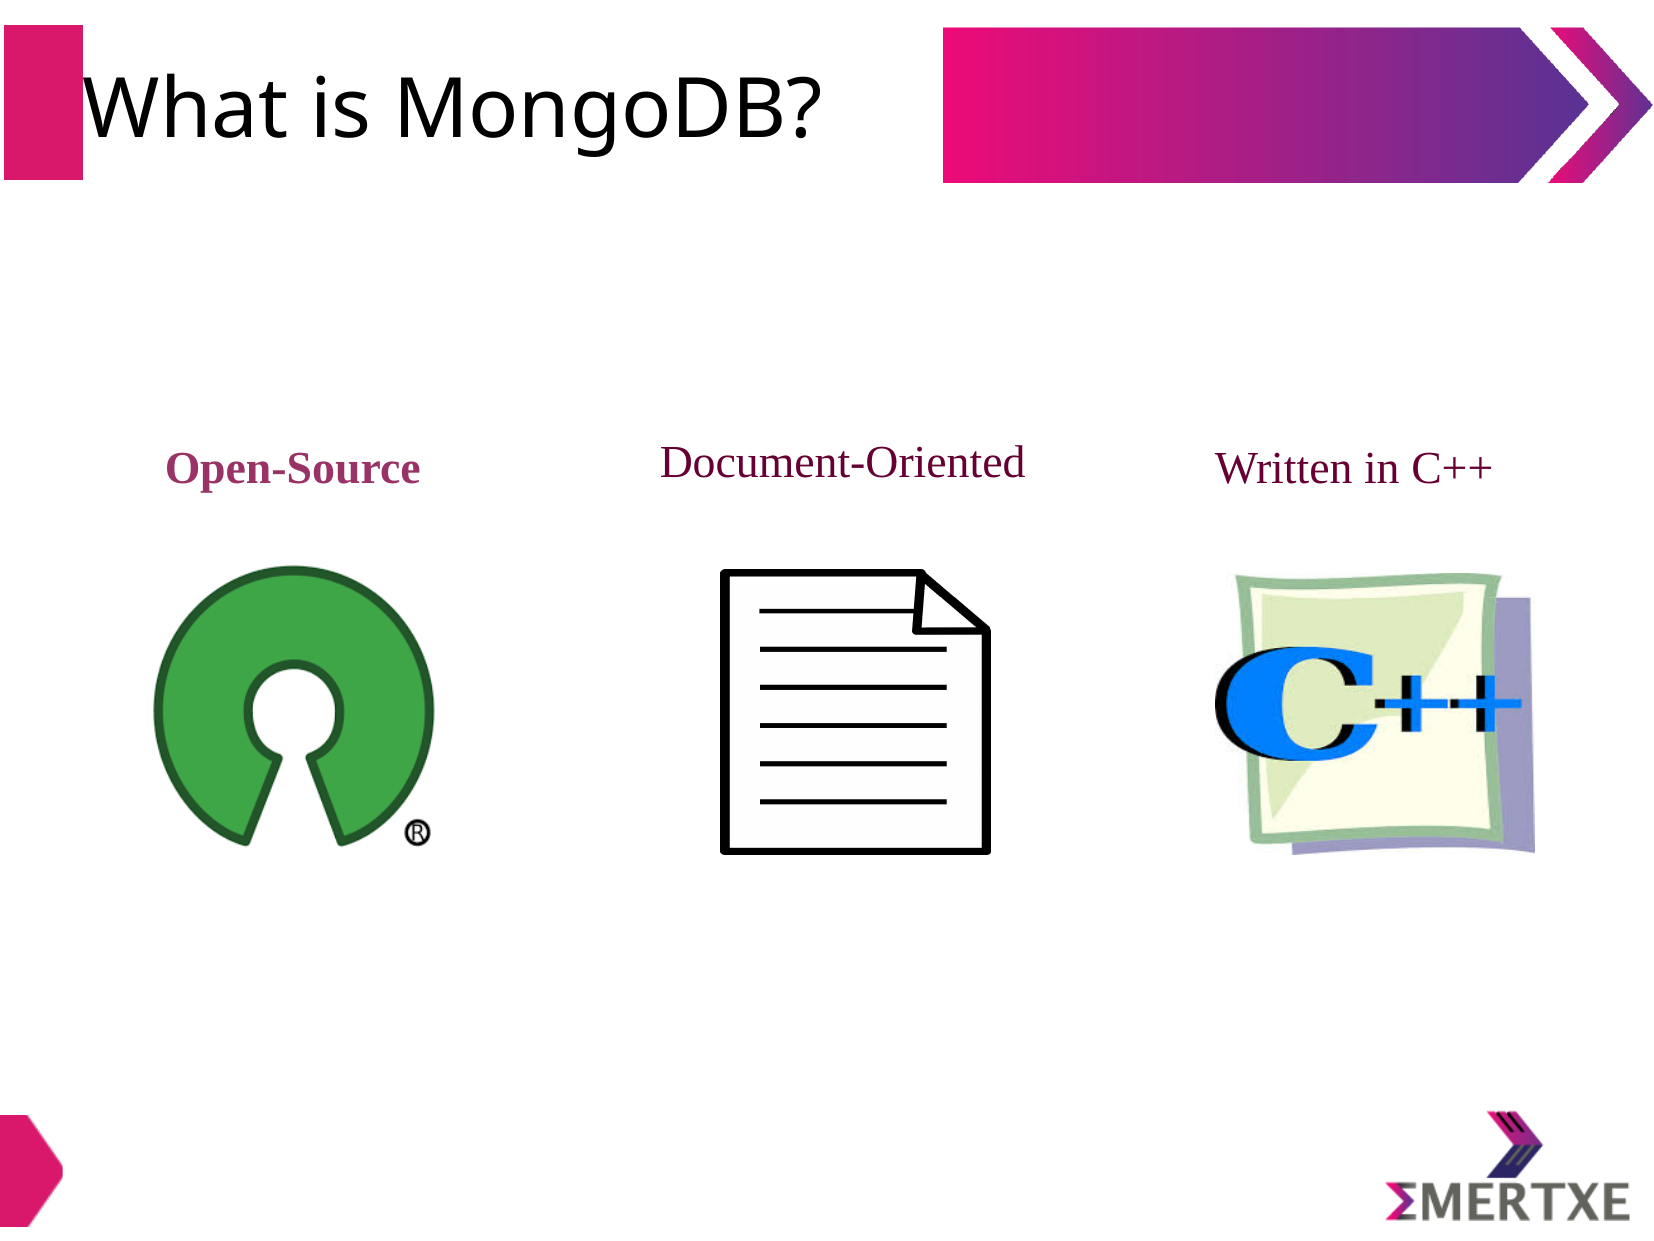

# What is MongoDB?
Document-Oriented
Open-Source
Written in C++